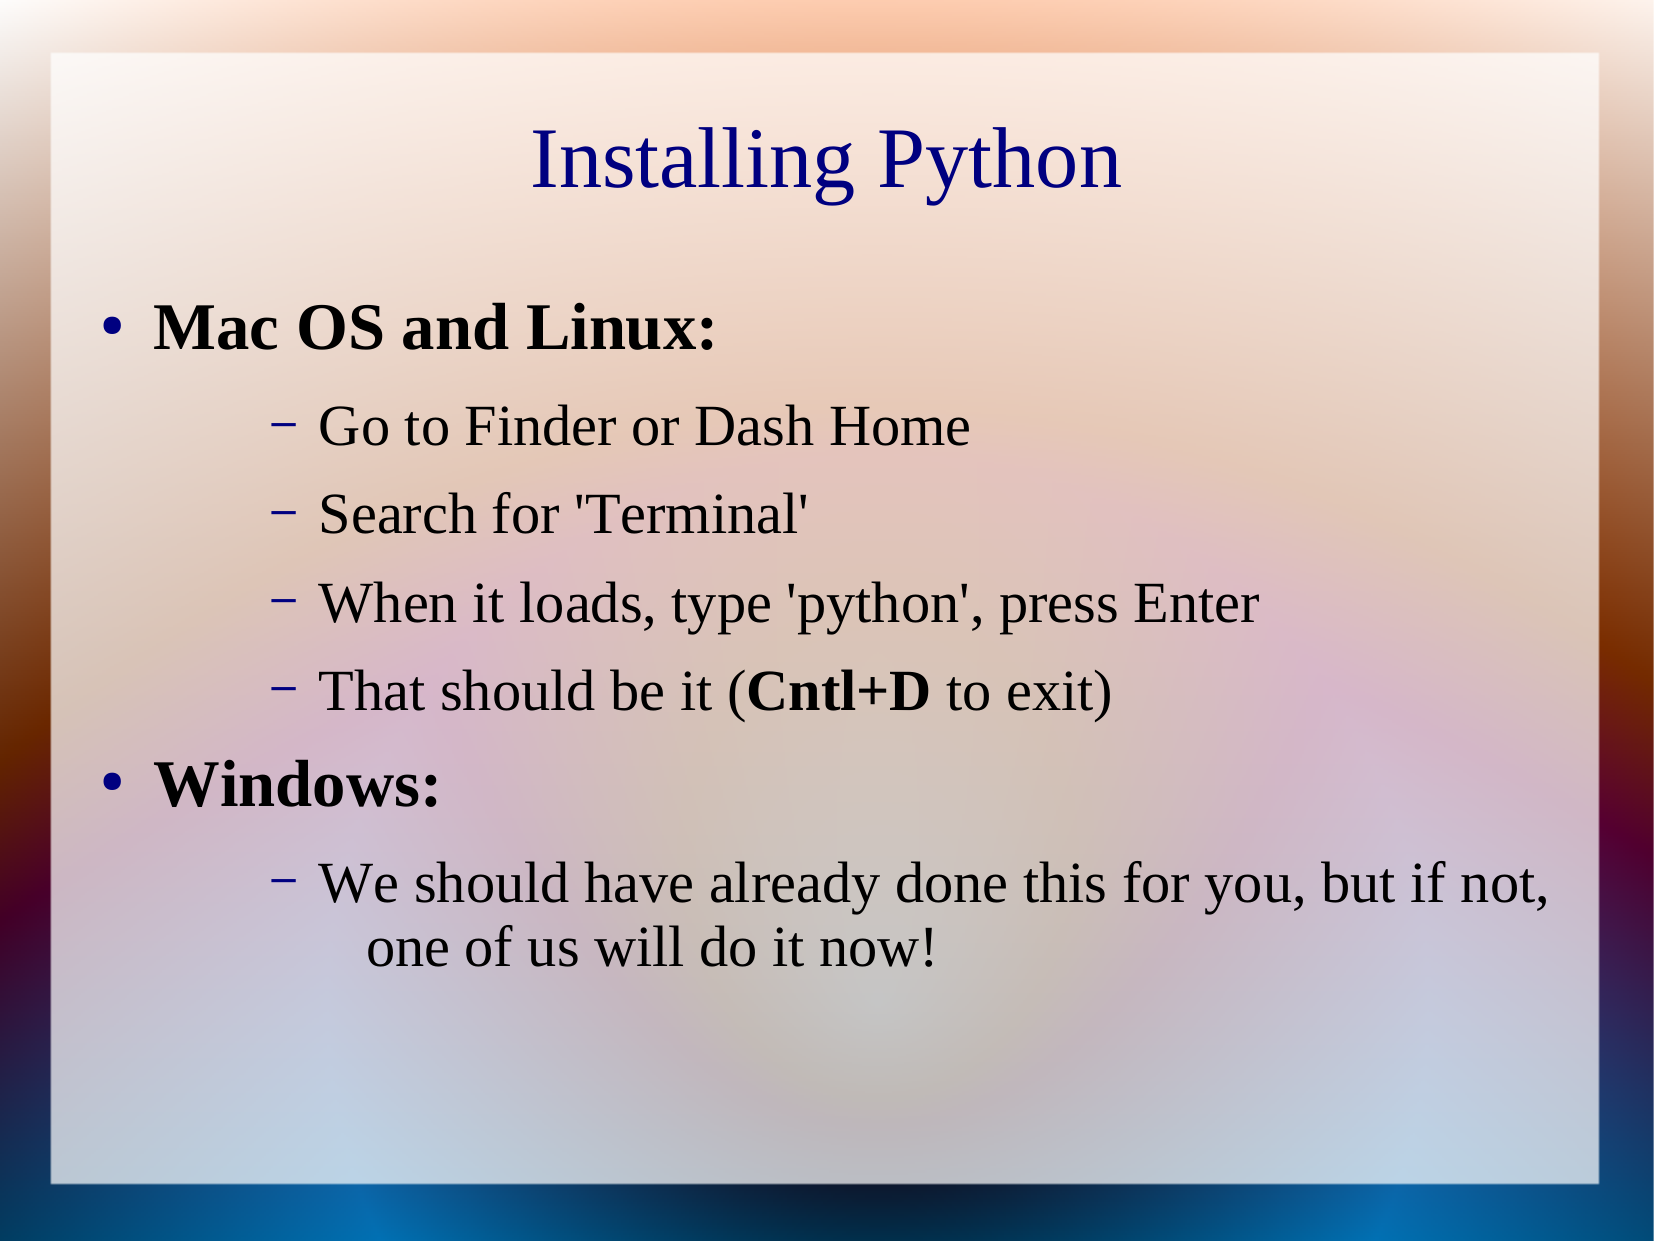

# Installing Python
Mac OS and Linux:
Go to Finder or Dash Home
Search for 'Terminal'
When it loads, type 'python', press Enter
That should be it (Cntl+D to exit)
Windows:
We should have already done this for you, but if not, one of us will do it now!